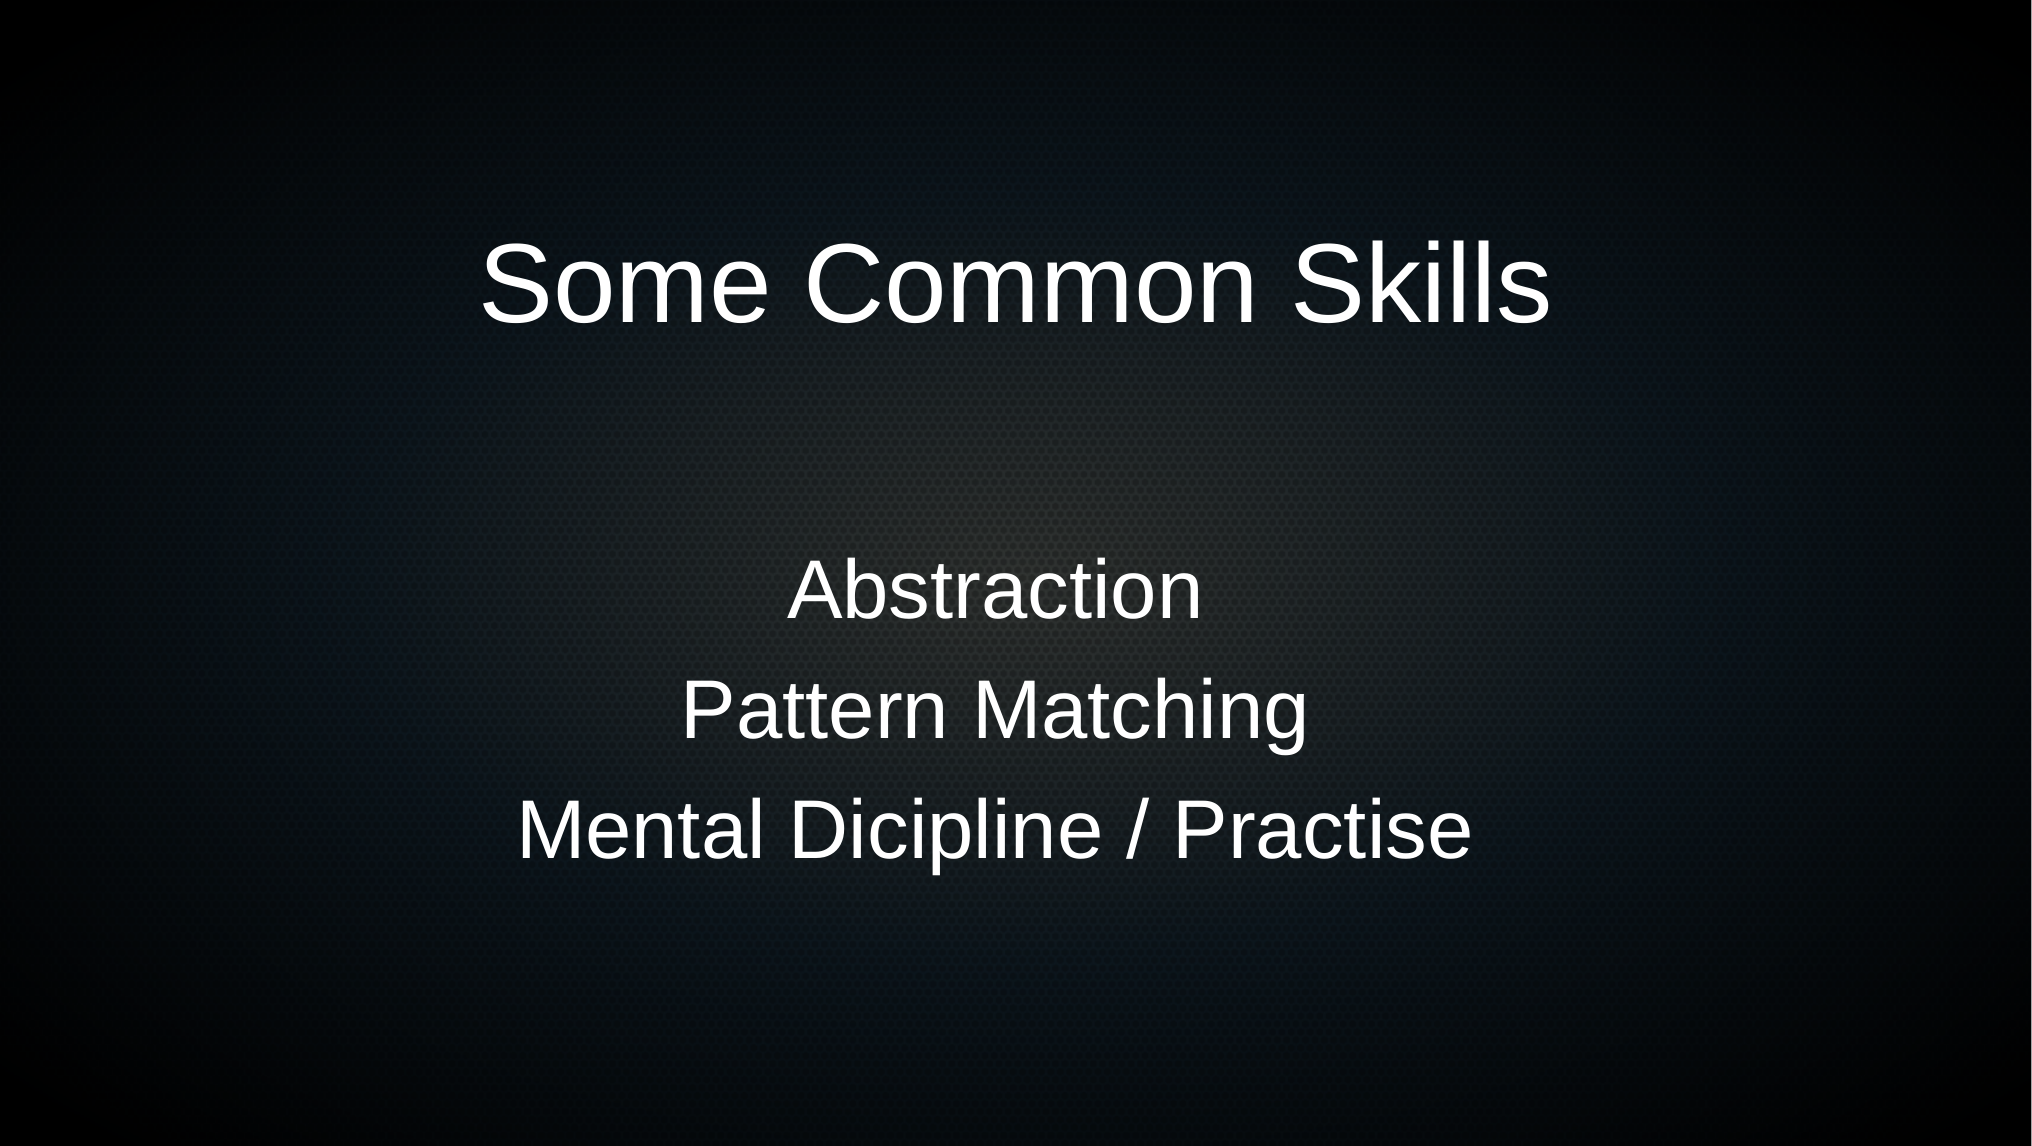

# Some Common Skills
Abstraction
Pattern Matching
Mental Dicipline / Practise